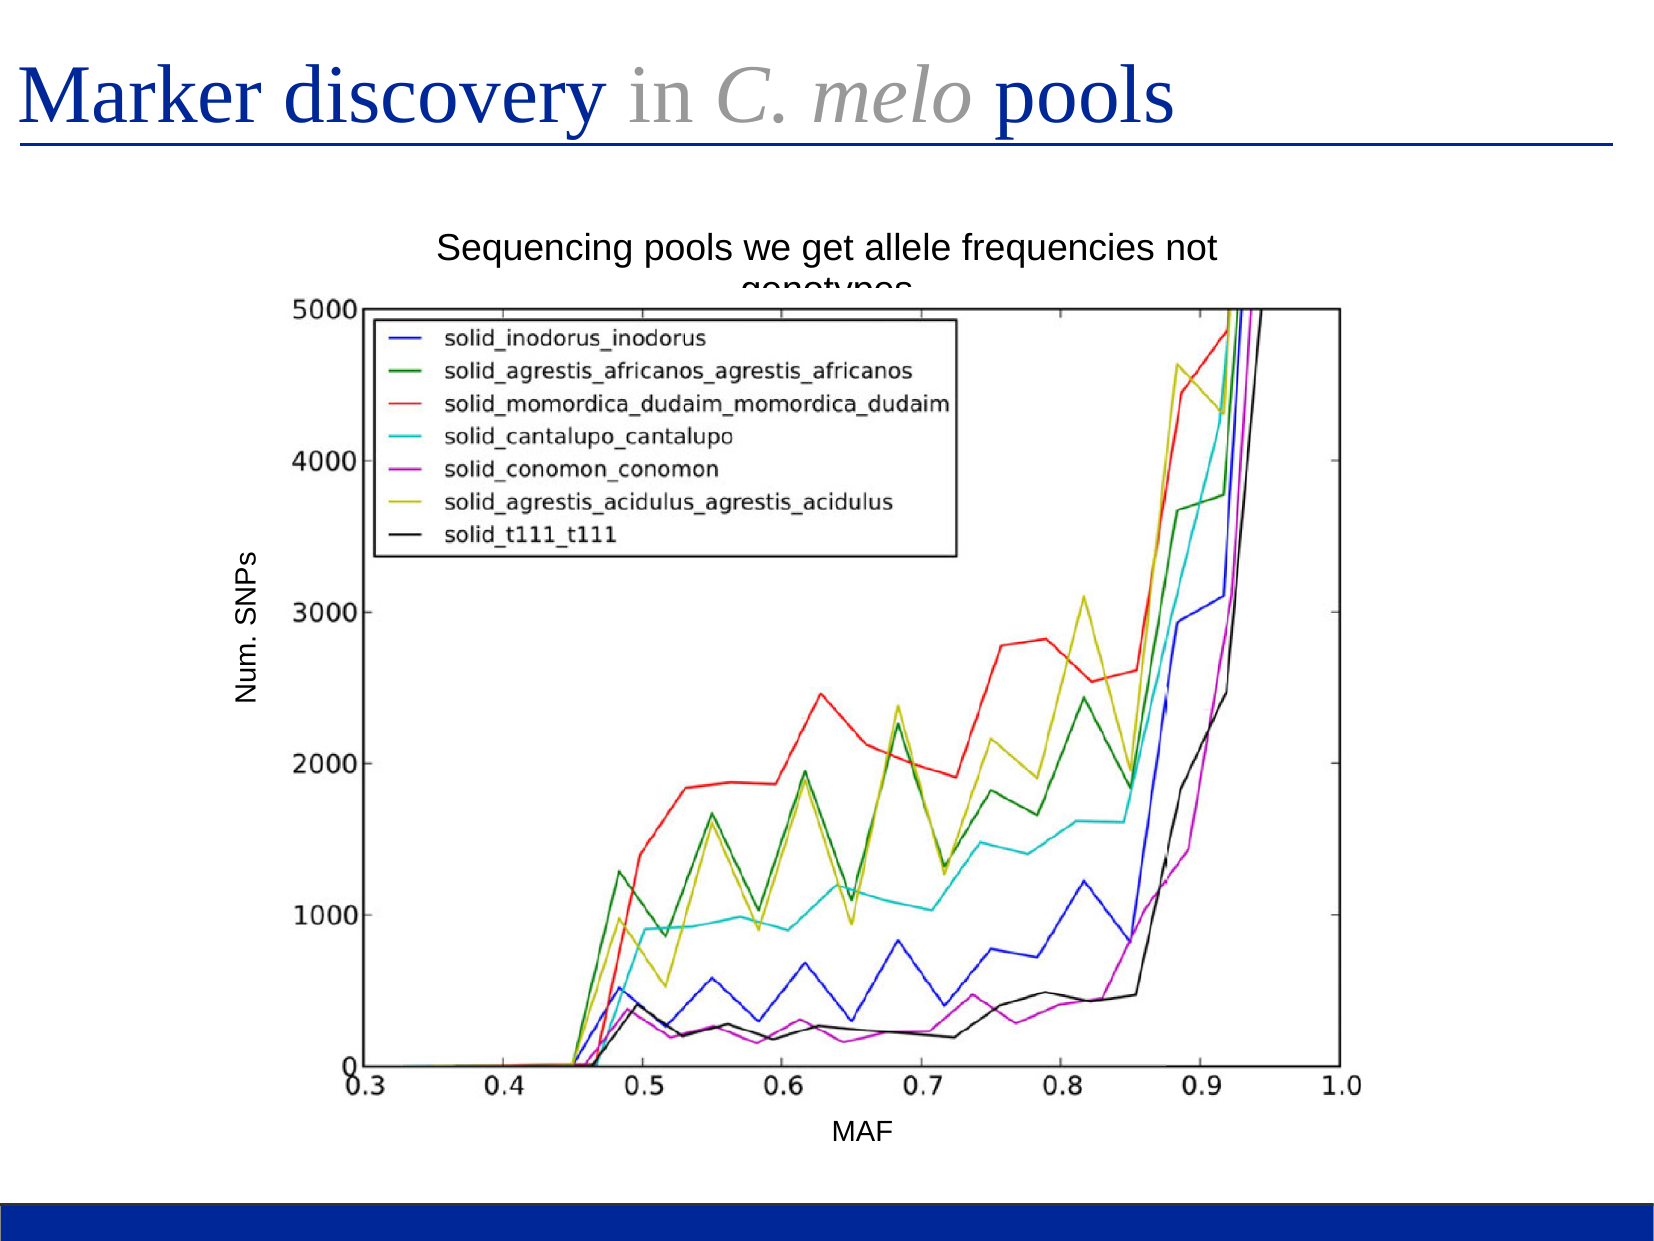

# Marker discovery in C. melo pools
Sequencing pools we get allele frequencies not genotypes
Num. SNPs
MAF